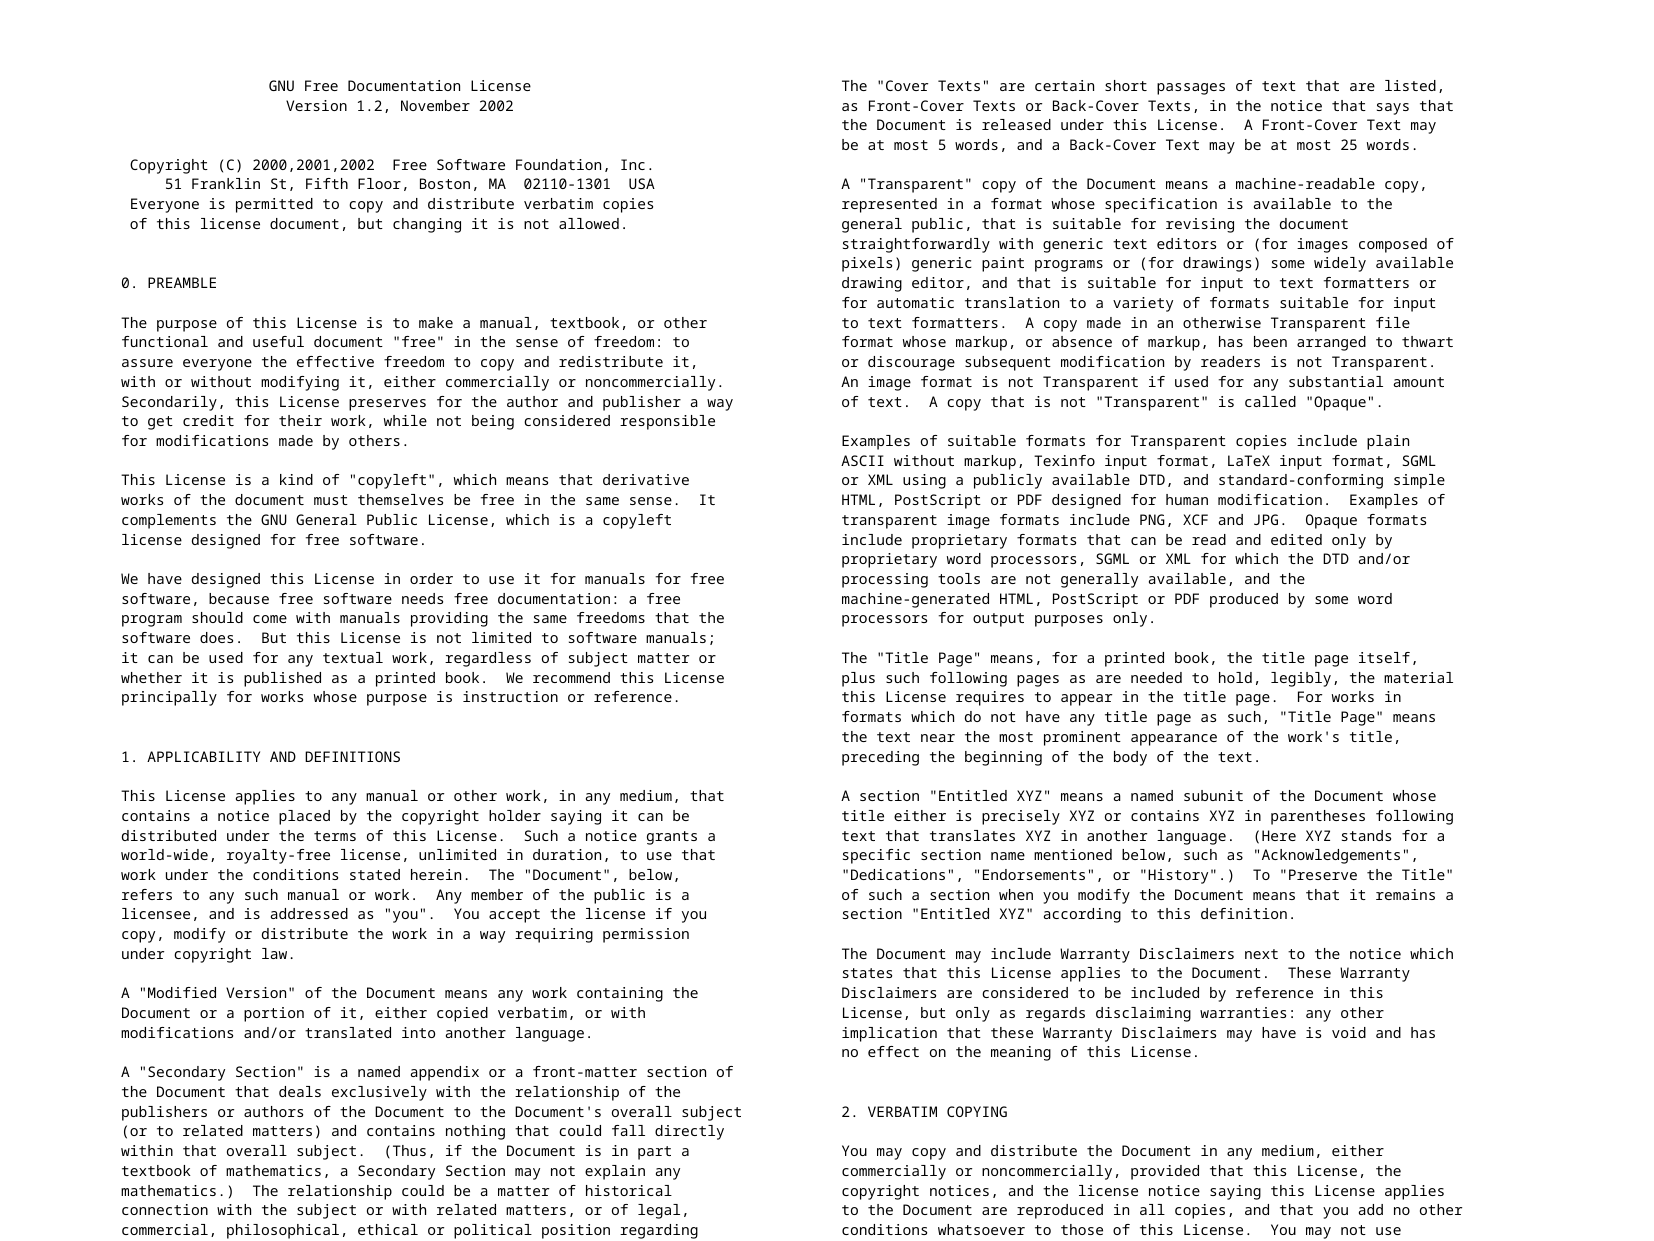

GNU Free Documentation License
		 Version 1.2, November 2002
 Copyright (C) 2000,2001,2002 Free Software Foundation, Inc.
 51 Franklin St, Fifth Floor, Boston, MA 02110-1301 USA
 Everyone is permitted to copy and distribute verbatim copies
 of this license document, but changing it is not allowed.
0. PREAMBLE
The purpose of this License is to make a manual, textbook, or other
functional and useful document "free" in the sense of freedom: to
assure everyone the effective freedom to copy and redistribute it,
with or without modifying it, either commercially or noncommercially.
Secondarily, this License preserves for the author and publisher a way
to get credit for their work, while not being considered responsible
for modifications made by others.
This License is a kind of "copyleft", which means that derivative
works of the document must themselves be free in the same sense. It
complements the GNU General Public License, which is a copyleft
license designed for free software.
We have designed this License in order to use it for manuals for free
software, because free software needs free documentation: a free
program should come with manuals providing the same freedoms that the
software does. But this License is not limited to software manuals;
it can be used for any textual work, regardless of subject matter or
whether it is published as a printed book. We recommend this License
principally for works whose purpose is instruction or reference.
1. APPLICABILITY AND DEFINITIONS
This License applies to any manual or other work, in any medium, that
contains a notice placed by the copyright holder saying it can be
distributed under the terms of this License. Such a notice grants a
world-wide, royalty-free license, unlimited in duration, to use that
work under the conditions stated herein. The "Document", below,
refers to any such manual or work. Any member of the public is a
licensee, and is addressed as "you". You accept the license if you
copy, modify or distribute the work in a way requiring permission
under copyright law.
A "Modified Version" of the Document means any work containing the
Document or a portion of it, either copied verbatim, or with
modifications and/or translated into another language.
A "Secondary Section" is a named appendix or a front-matter section of
the Document that deals exclusively with the relationship of the
publishers or authors of the Document to the Document's overall subject
(or to related matters) and contains nothing that could fall directly
within that overall subject. (Thus, if the Document is in part a
textbook of mathematics, a Secondary Section may not explain any
mathematics.) The relationship could be a matter of historical
connection with the subject or with related matters, or of legal,
commercial, philosophical, ethical or political position regarding
them.
The "Invariant Sections" are certain Secondary Sections whose titles
are designated, as being those of Invariant Sections, in the notice
that says that the Document is released under this License. If a
section does not fit the above definition of Secondary then it is not
allowed to be designated as Invariant. The Document may contain zero
Invariant Sections. If the Document does not identify any Invariant
Sections then there are none.
The "Cover Texts" are certain short passages of text that are listed,
as Front-Cover Texts or Back-Cover Texts, in the notice that says that
the Document is released under this License. A Front-Cover Text may
be at most 5 words, and a Back-Cover Text may be at most 25 words.
A "Transparent" copy of the Document means a machine-readable copy,
represented in a format whose specification is available to the
general public, that is suitable for revising the document
straightforwardly with generic text editors or (for images composed of
pixels) generic paint programs or (for drawings) some widely available
drawing editor, and that is suitable for input to text formatters or
for automatic translation to a variety of formats suitable for input
to text formatters. A copy made in an otherwise Transparent file
format whose markup, or absence of markup, has been arranged to thwart
or discourage subsequent modification by readers is not Transparent.
An image format is not Transparent if used for any substantial amount
of text. A copy that is not "Transparent" is called "Opaque".
Examples of suitable formats for Transparent copies include plain
ASCII without markup, Texinfo input format, LaTeX input format, SGML
or XML using a publicly available DTD, and standard-conforming simple
HTML, PostScript or PDF designed for human modification. Examples of
transparent image formats include PNG, XCF and JPG. Opaque formats
include proprietary formats that can be read and edited only by
proprietary word processors, SGML or XML for which the DTD and/or
processing tools are not generally available, and the
machine-generated HTML, PostScript or PDF produced by some word
processors for output purposes only.
The "Title Page" means, for a printed book, the title page itself,
plus such following pages as are needed to hold, legibly, the material
this License requires to appear in the title page. For works in
formats which do not have any title page as such, "Title Page" means
the text near the most prominent appearance of the work's title,
preceding the beginning of the body of the text.
A section "Entitled XYZ" means a named subunit of the Document whose
title either is precisely XYZ or contains XYZ in parentheses following
text that translates XYZ in another language. (Here XYZ stands for a
specific section name mentioned below, such as "Acknowledgements",
"Dedications", "Endorsements", or "History".) To "Preserve the Title"
of such a section when you modify the Document means that it remains a
section "Entitled XYZ" according to this definition.
The Document may include Warranty Disclaimers next to the notice which
states that this License applies to the Document. These Warranty
Disclaimers are considered to be included by reference in this
License, but only as regards disclaiming warranties: any other
implication that these Warranty Disclaimers may have is void and has
no effect on the meaning of this License.
2. VERBATIM COPYING
You may copy and distribute the Document in any medium, either
commercially or noncommercially, provided that this License, the
copyright notices, and the license notice saying this License applies
to the Document are reproduced in all copies, and that you add no other
conditions whatsoever to those of this License. You may not use
technical measures to obstruct or control the reading or further
copying of the copies you make or distribute. However, you may accept
compensation in exchange for copies. If you distribute a large enough
number of copies you must also follow the conditions in section 3.
You may also lend copies, under the same conditions stated above, and
you may publicly display copies.